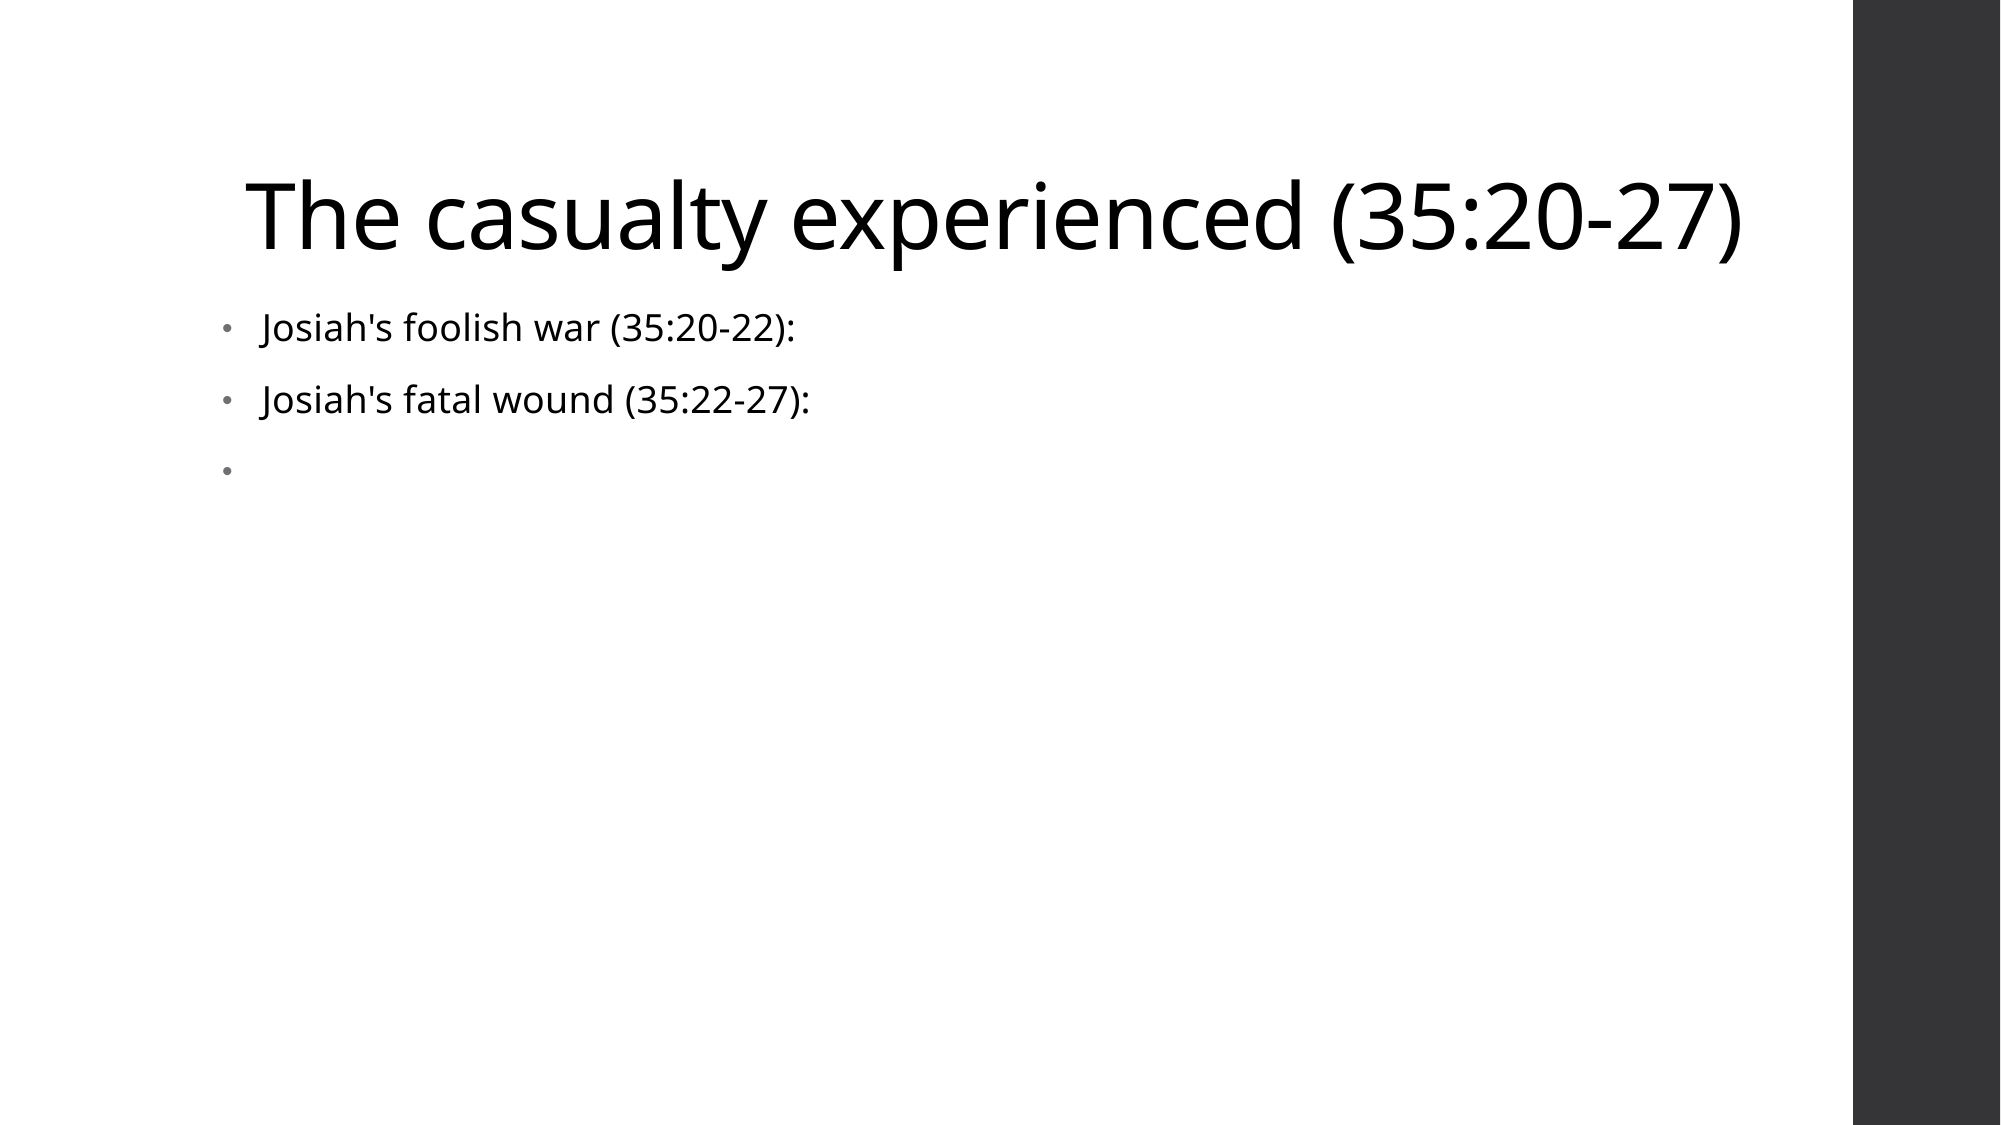

# The casualty experienced (35:20-27)
 Josiah's foolish war (35:20-22):
 Josiah's fatal wound (35:22-27):